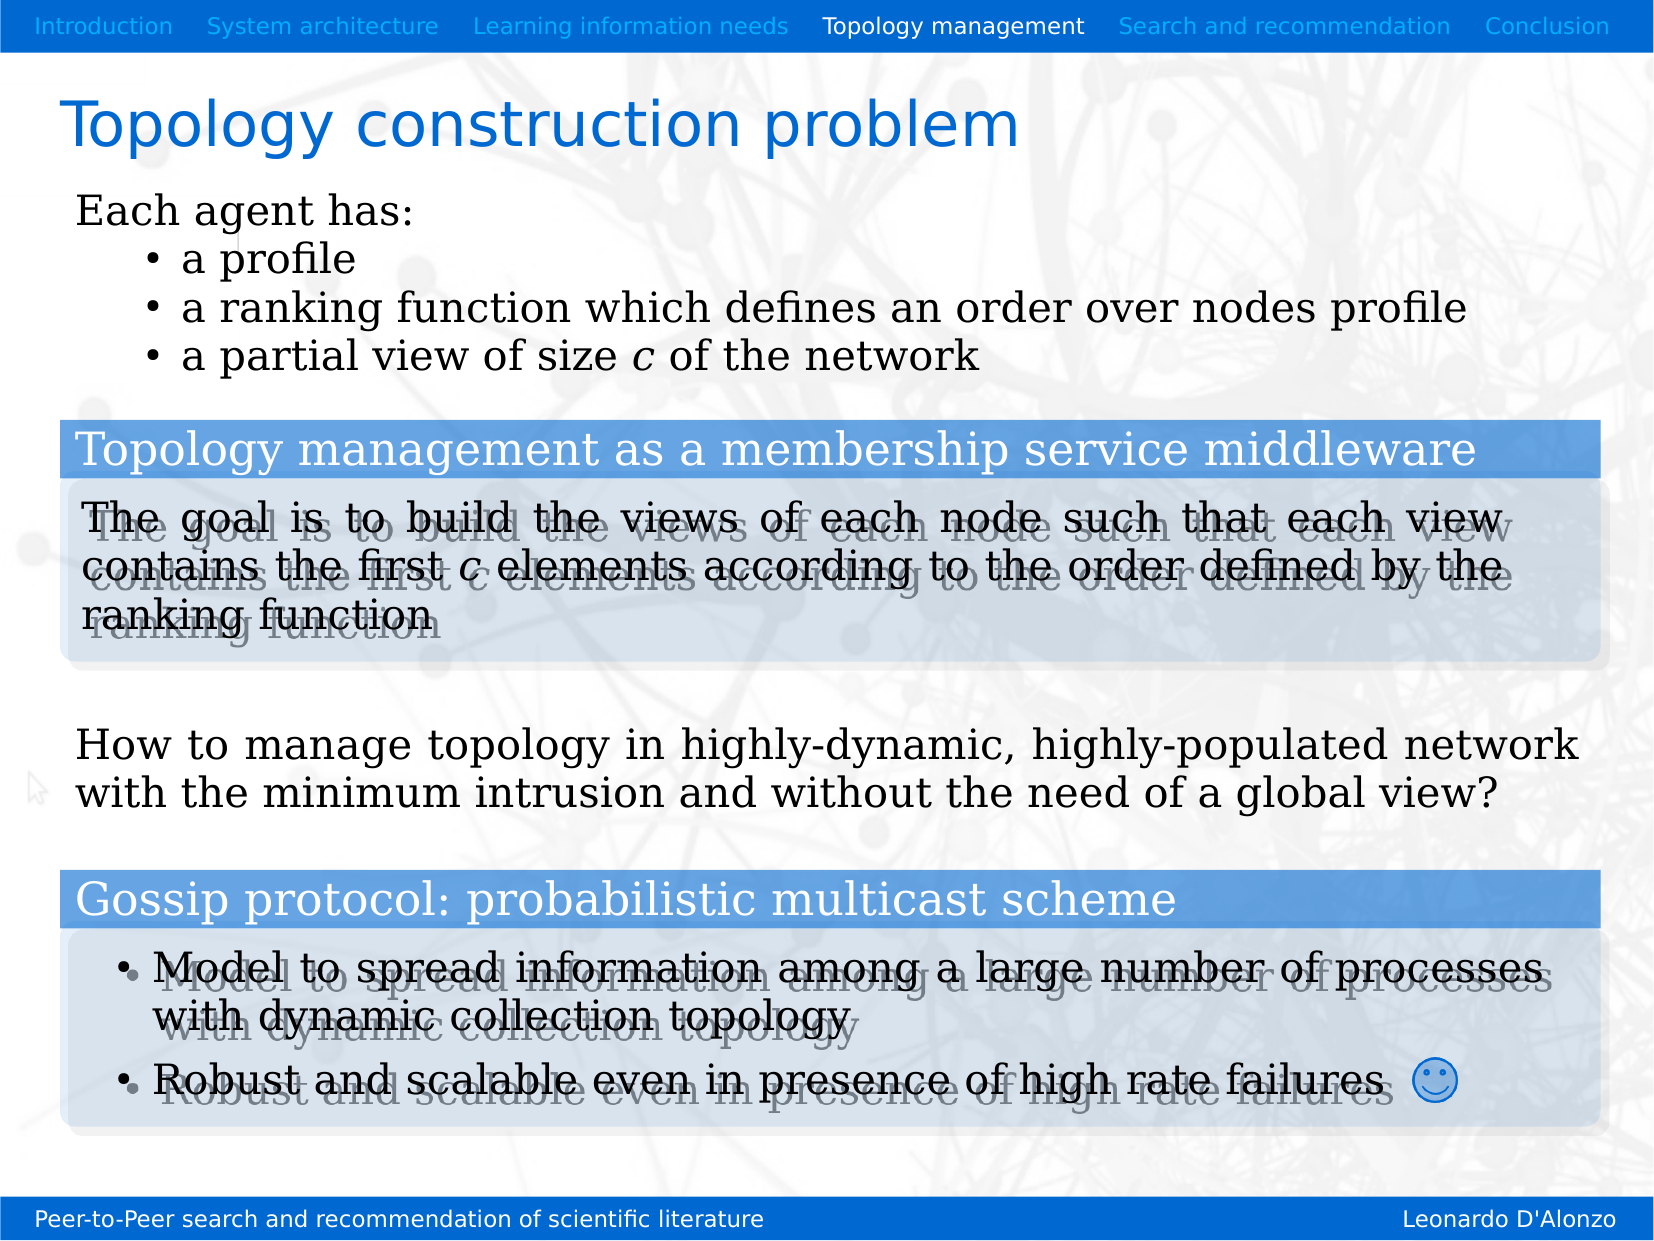

Introduction
System architecture
Learning information needs
Topology management
Search and recommendation
Conclusion
# Topology construction problem
Each agent has:
a profile
a ranking function which defines an order over nodes profile
a partial view of size c of the network
Topology management as a membership service middleware
The goal is to build the views of each node such that each view contains the first c elements according to the order defined by the ranking function
How to manage topology in highly-dynamic, highly-populated network with the minimum intrusion and without the need of a global view?
Gossip protocol: probabilistic multicast scheme
Model to spread information among a large number of processes with dynamic collection topology
Robust and scalable even in presence of high rate failures
Leonardo D'Alonzo
Peer-to-Peer search and recommendation of scientific literature